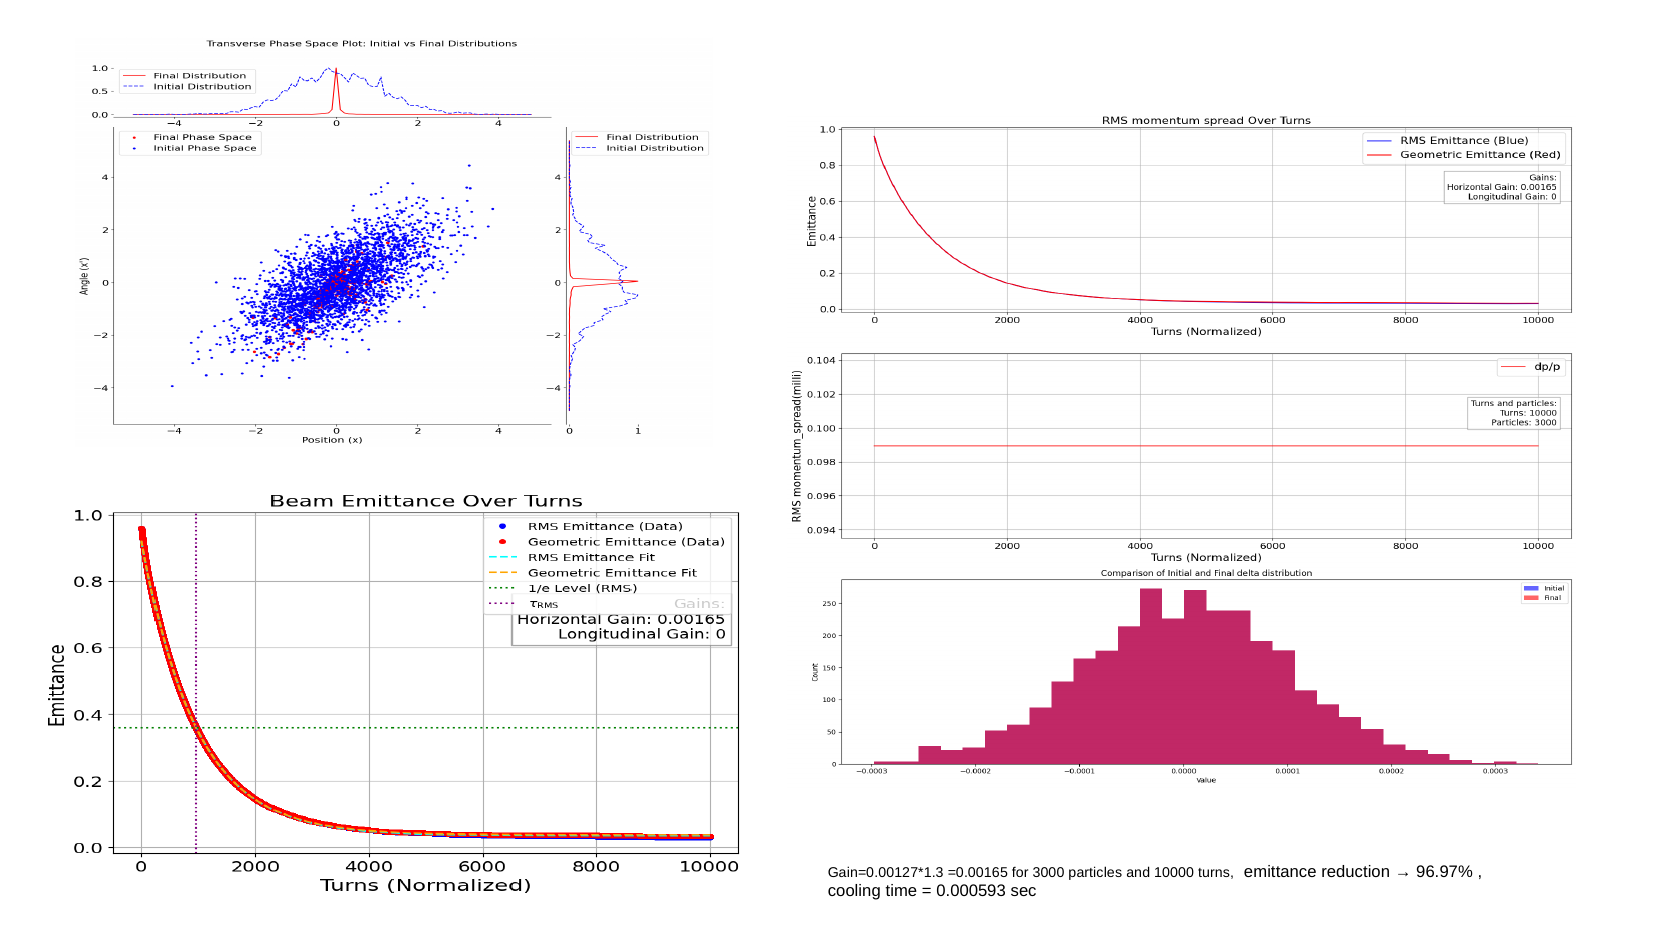

# Gain=0.00127*1.3 =0.00165 for 3000 particles and 10000 turns, emittance reduction → 96.97% , cooling time = 0.000593 sec